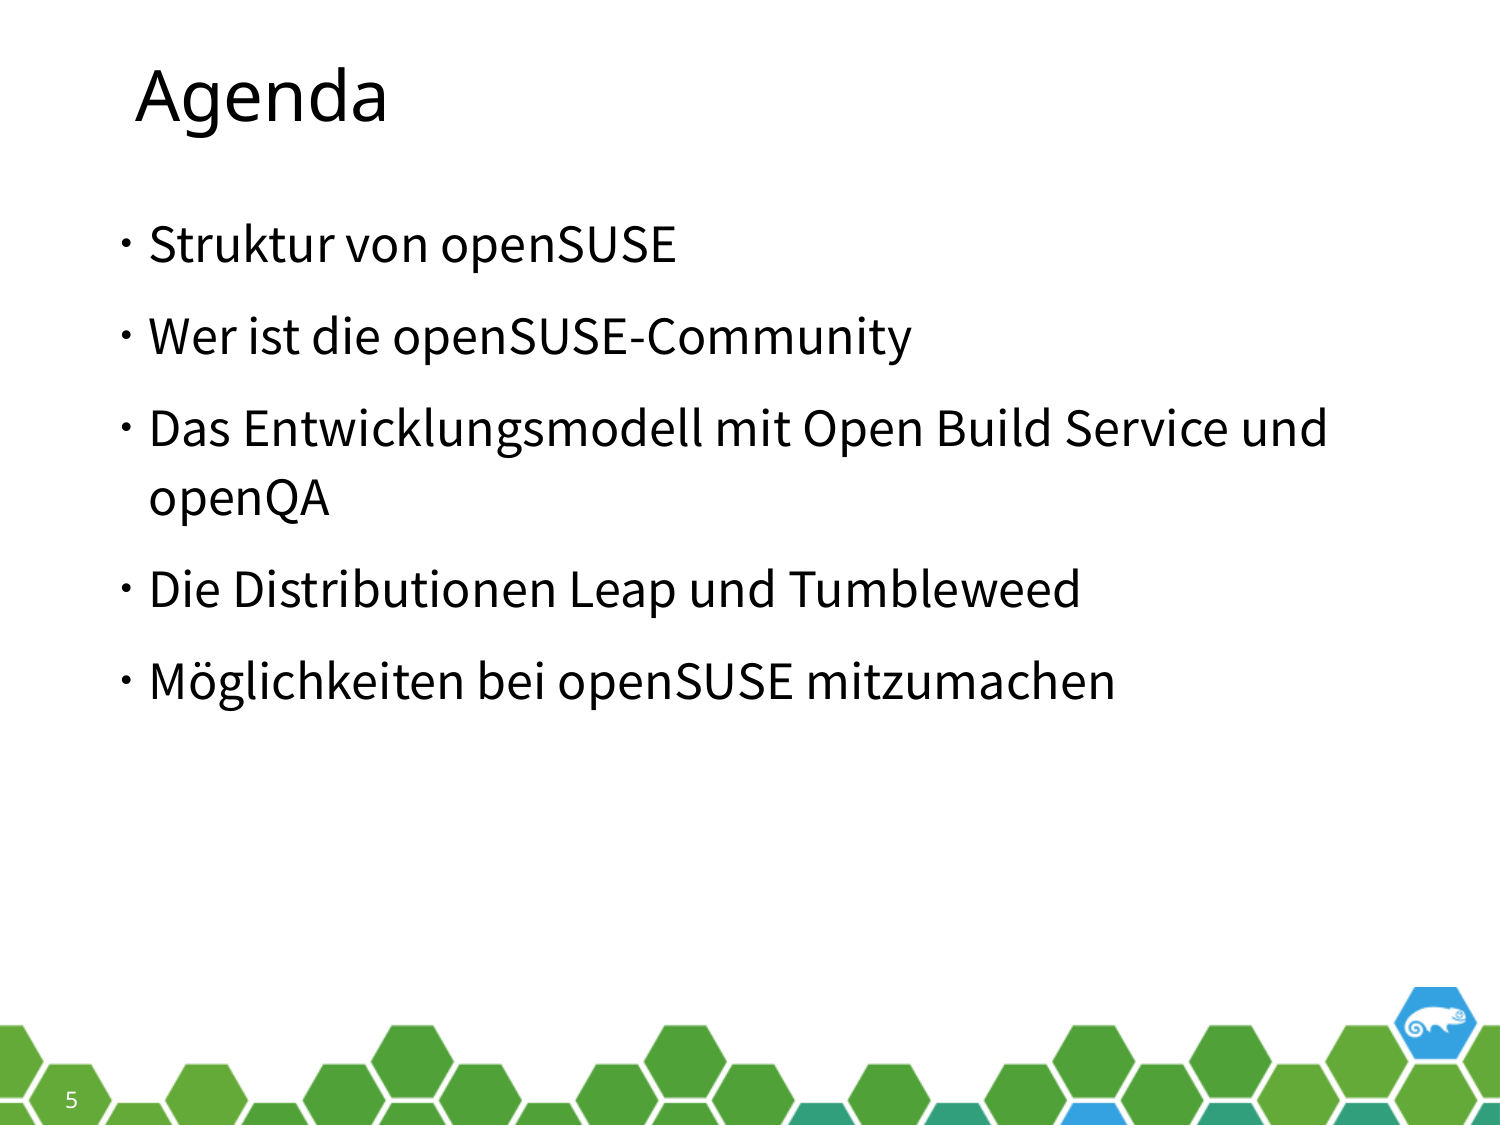

# Agenda
Struktur von openSUSE
Wer ist die openSUSE-Community
Das Entwicklungsmodell mit Open Build Service und openQA
Die Distributionen Leap und Tumbleweed
Möglichkeiten bei openSUSE mitzumachen